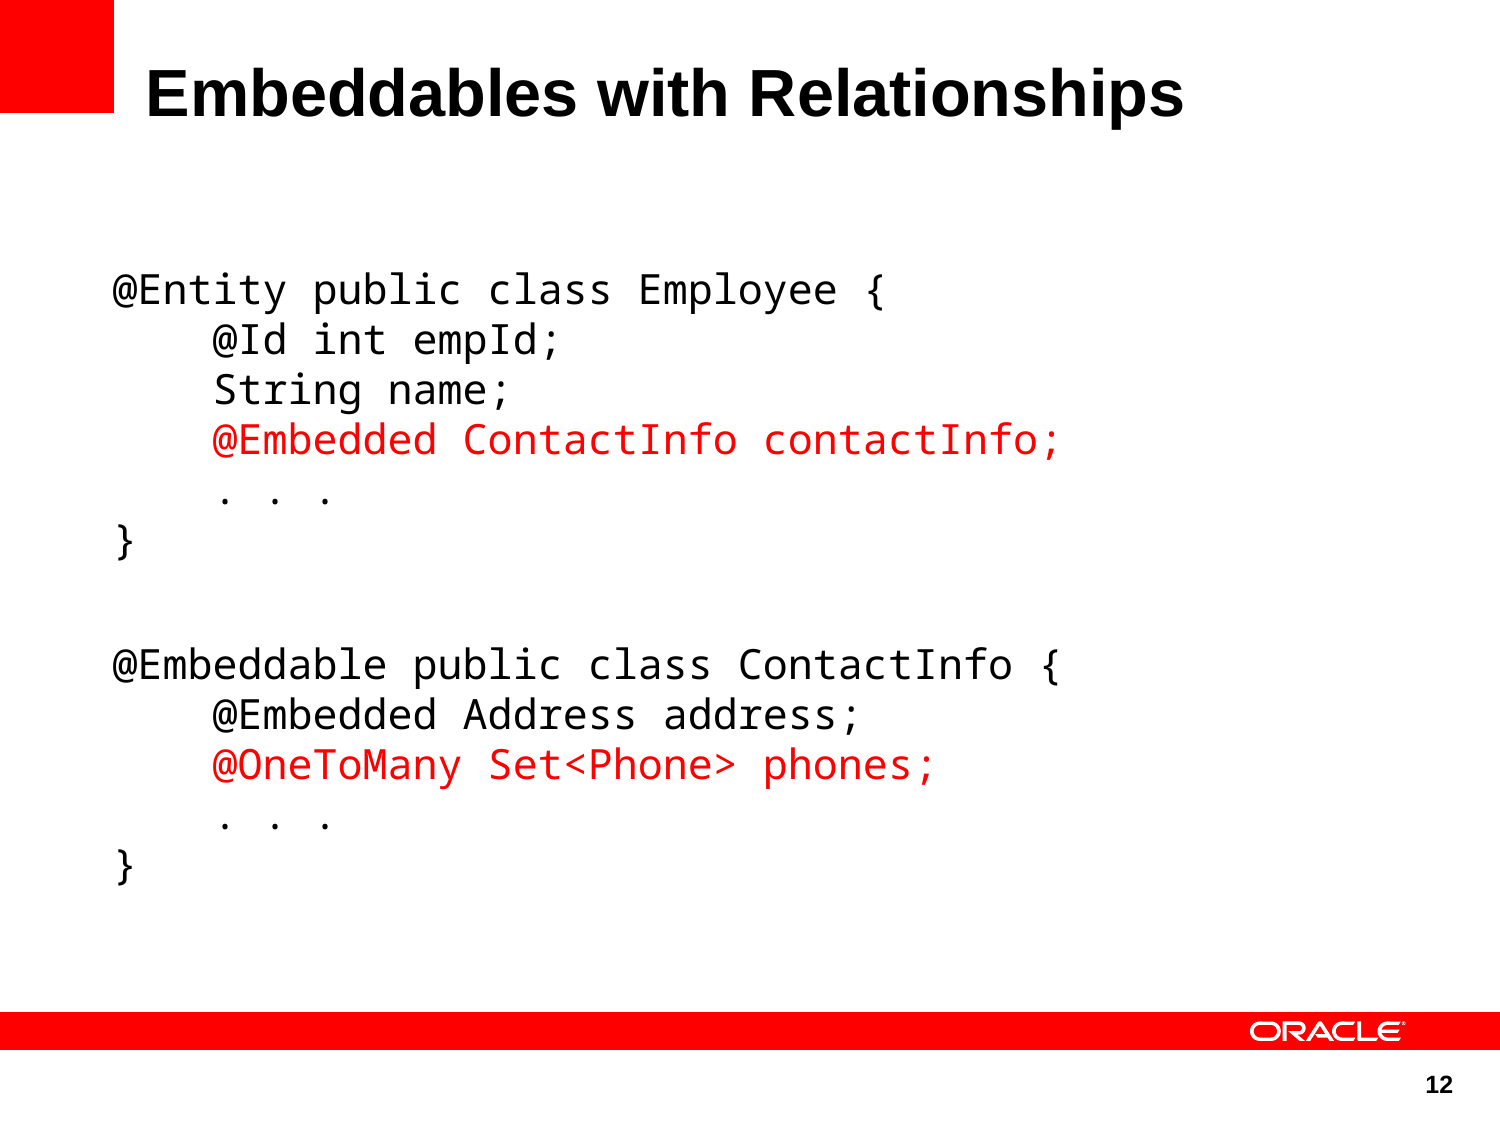

# Embeddables with Relationships
@Entity public class Employee {
 @Id int empId;
 String name;
 @Embedded ContactInfo contactInfo;
 . . .
}
@Embeddable public class ContactInfo {
 @Embedded Address address;
 @OneToMany Set<Phone> phones;
 . . .
}